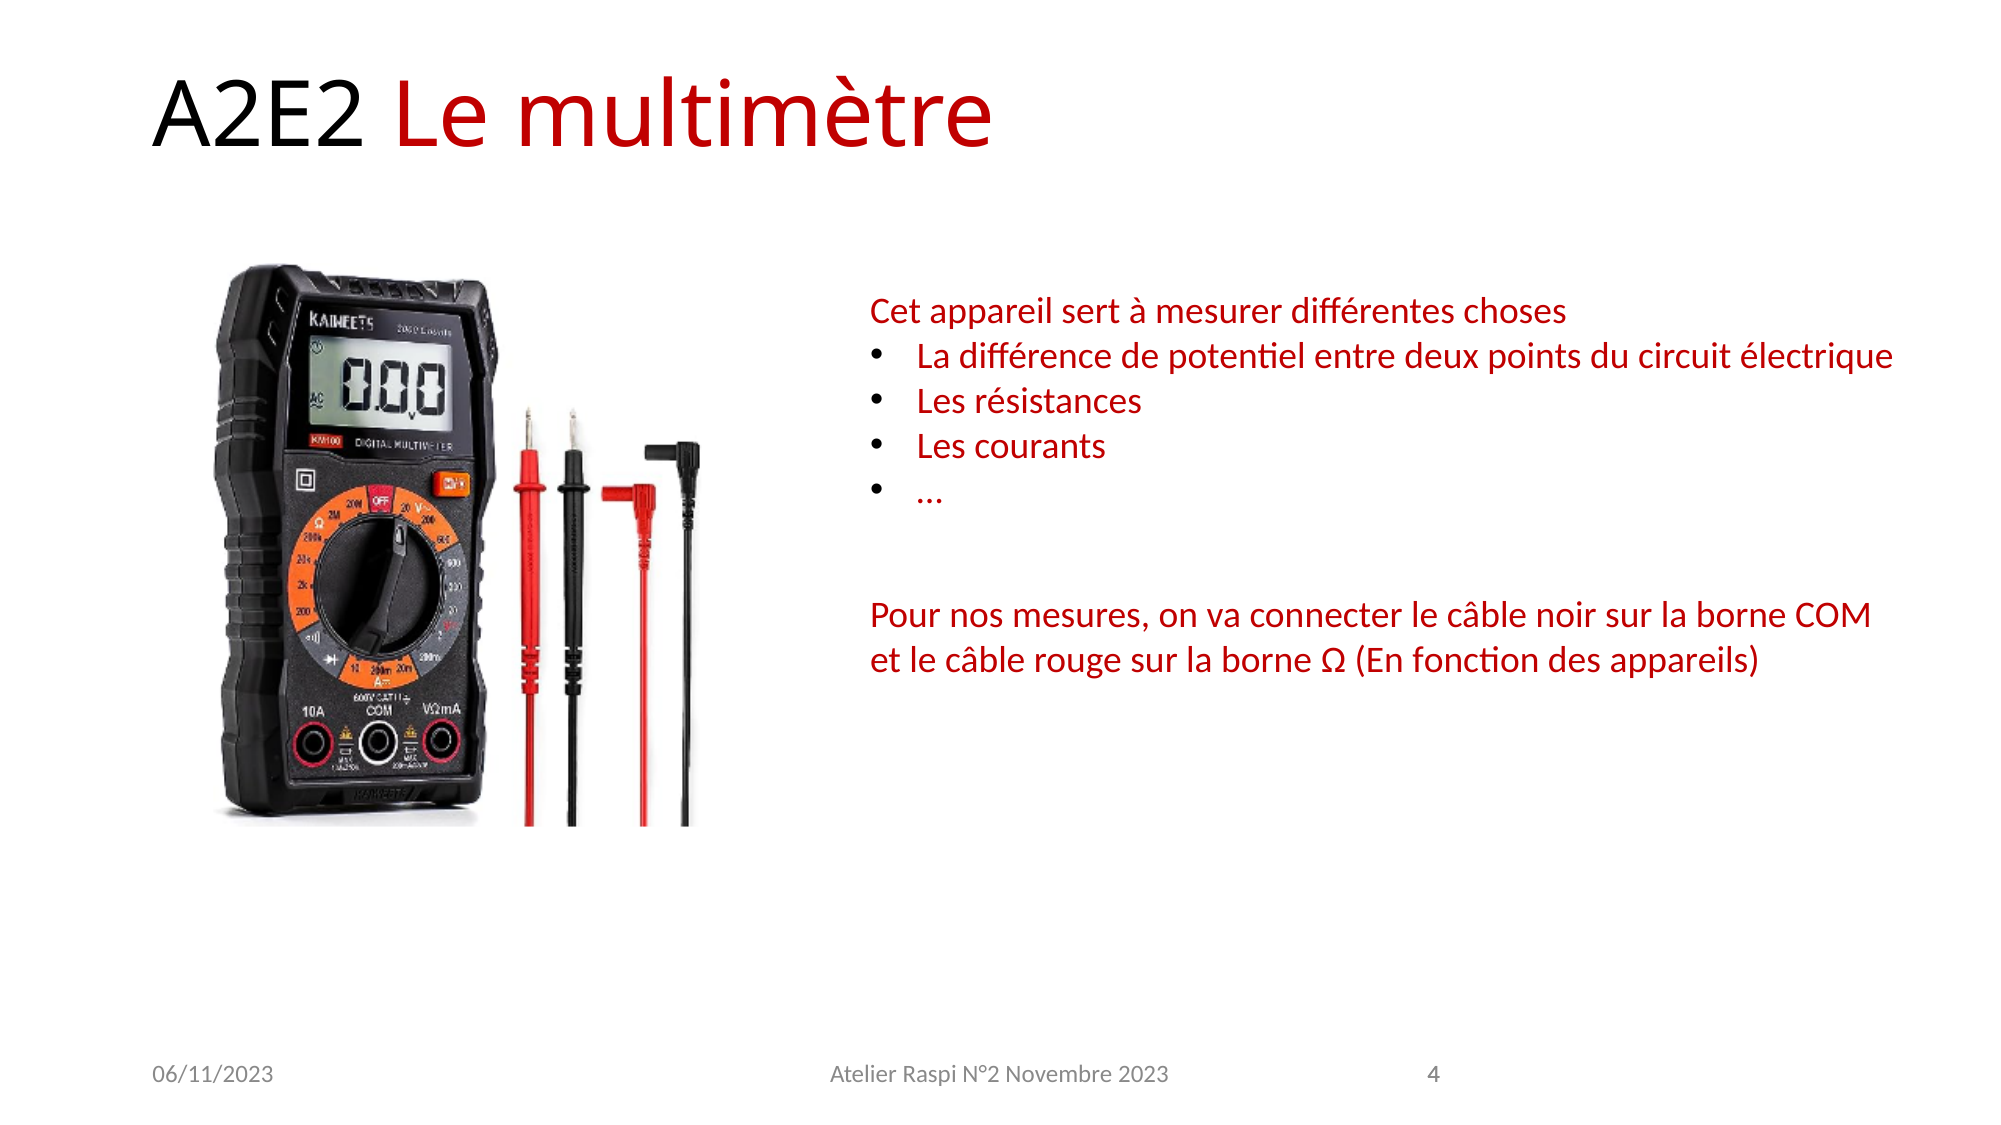

A2E2 Le multimètre
Cet appareil sert à mesurer différentes choses
La différence de potentiel entre deux points du circuit électrique
Les résistances
Les courants
…
Pour nos mesures, on va connecter le câble noir sur la borne COM
et le câble rouge sur la borne Ω (En fonction des appareils)
06/11/2023
Atelier Raspi N°2 Novembre 2023
2
2